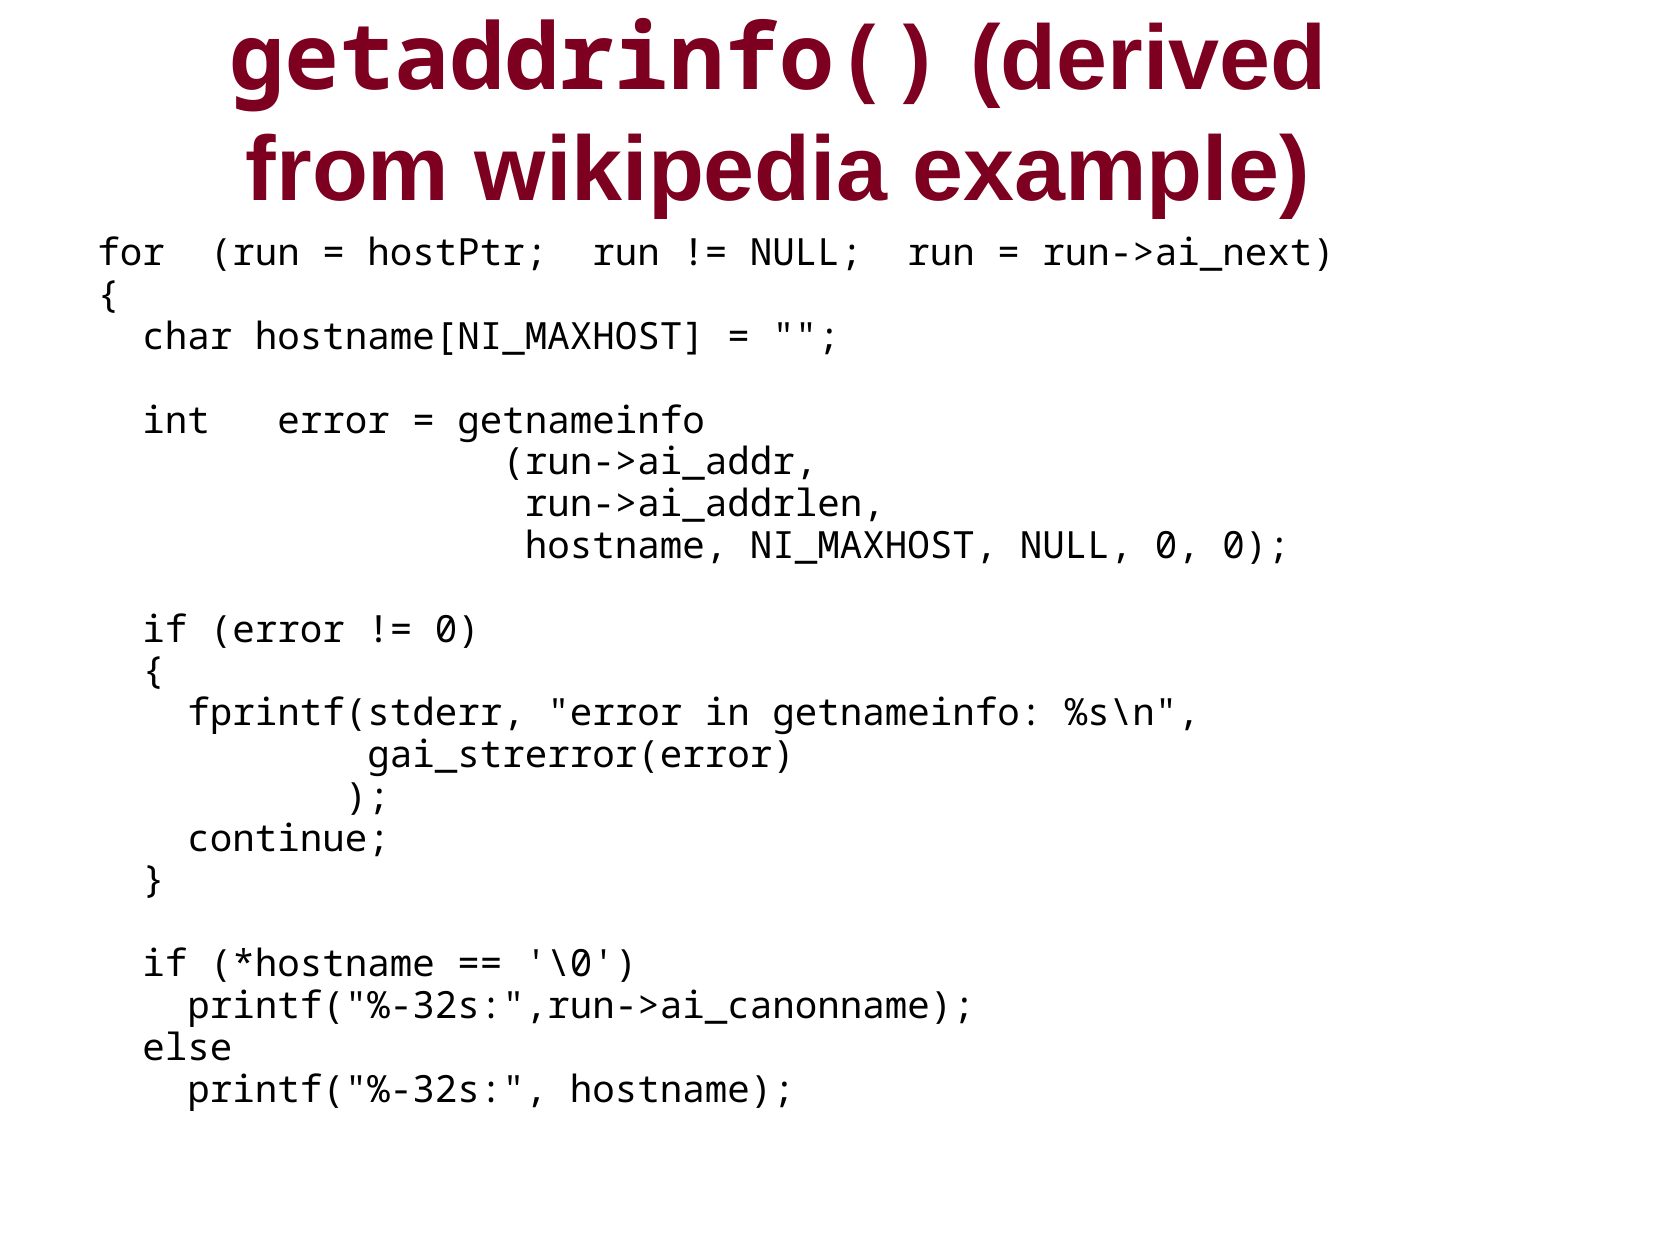

# getaddrinfo() (derived from wikipedia example)
 for (run = hostPtr; run != NULL; run = run->ai_next)
 {
 char hostname[NI_MAXHOST] = "";
 int error = getnameinfo
 (run->ai_addr,
 run->ai_addrlen,
 hostname, NI_MAXHOST, NULL, 0, 0);
 if (error != 0)
 {
 fprintf(stderr, "error in getnameinfo: %s\n",
 gai_strerror(error)
 );
 continue;
 }
 if (*hostname == '\0')
 printf("%-32s:",run->ai_canonname);
 else
 printf("%-32s:", hostname);